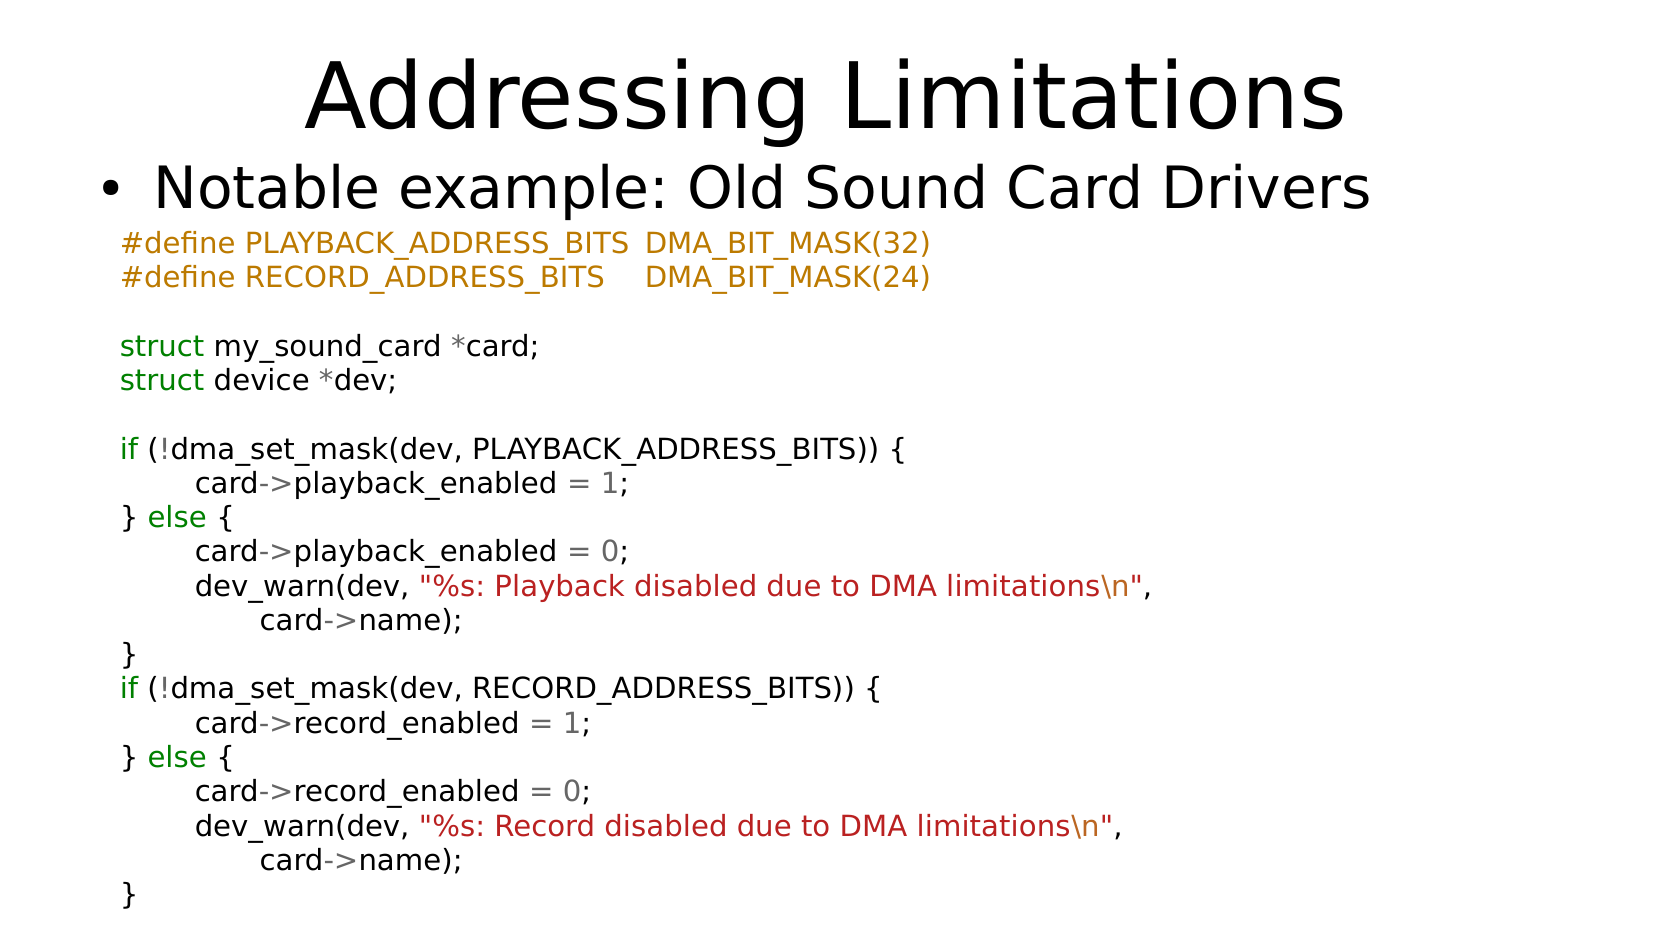

# Addressing Limitations
Notable example: Old Sound Card Drivers
#define PLAYBACK_ADDRESS_BITS	DMA_BIT_MASK(32)
#define RECORD_ADDRESS_BITS	DMA_BIT_MASK(24)
struct my_sound_card *card;
struct device *dev;
if (!dma_set_mask(dev, PLAYBACK_ADDRESS_BITS)) {
	card->playback_enabled = 1;
} else {
	card->playback_enabled = 0;
	dev_warn(dev, "%s: Playback disabled due to DMA limitations\n",
	 card->name);
}
if (!dma_set_mask(dev, RECORD_ADDRESS_BITS)) {
	card->record_enabled = 1;
} else {
	card->record_enabled = 0;
	dev_warn(dev, "%s: Record disabled due to DMA limitations\n",
	 card->name);
}